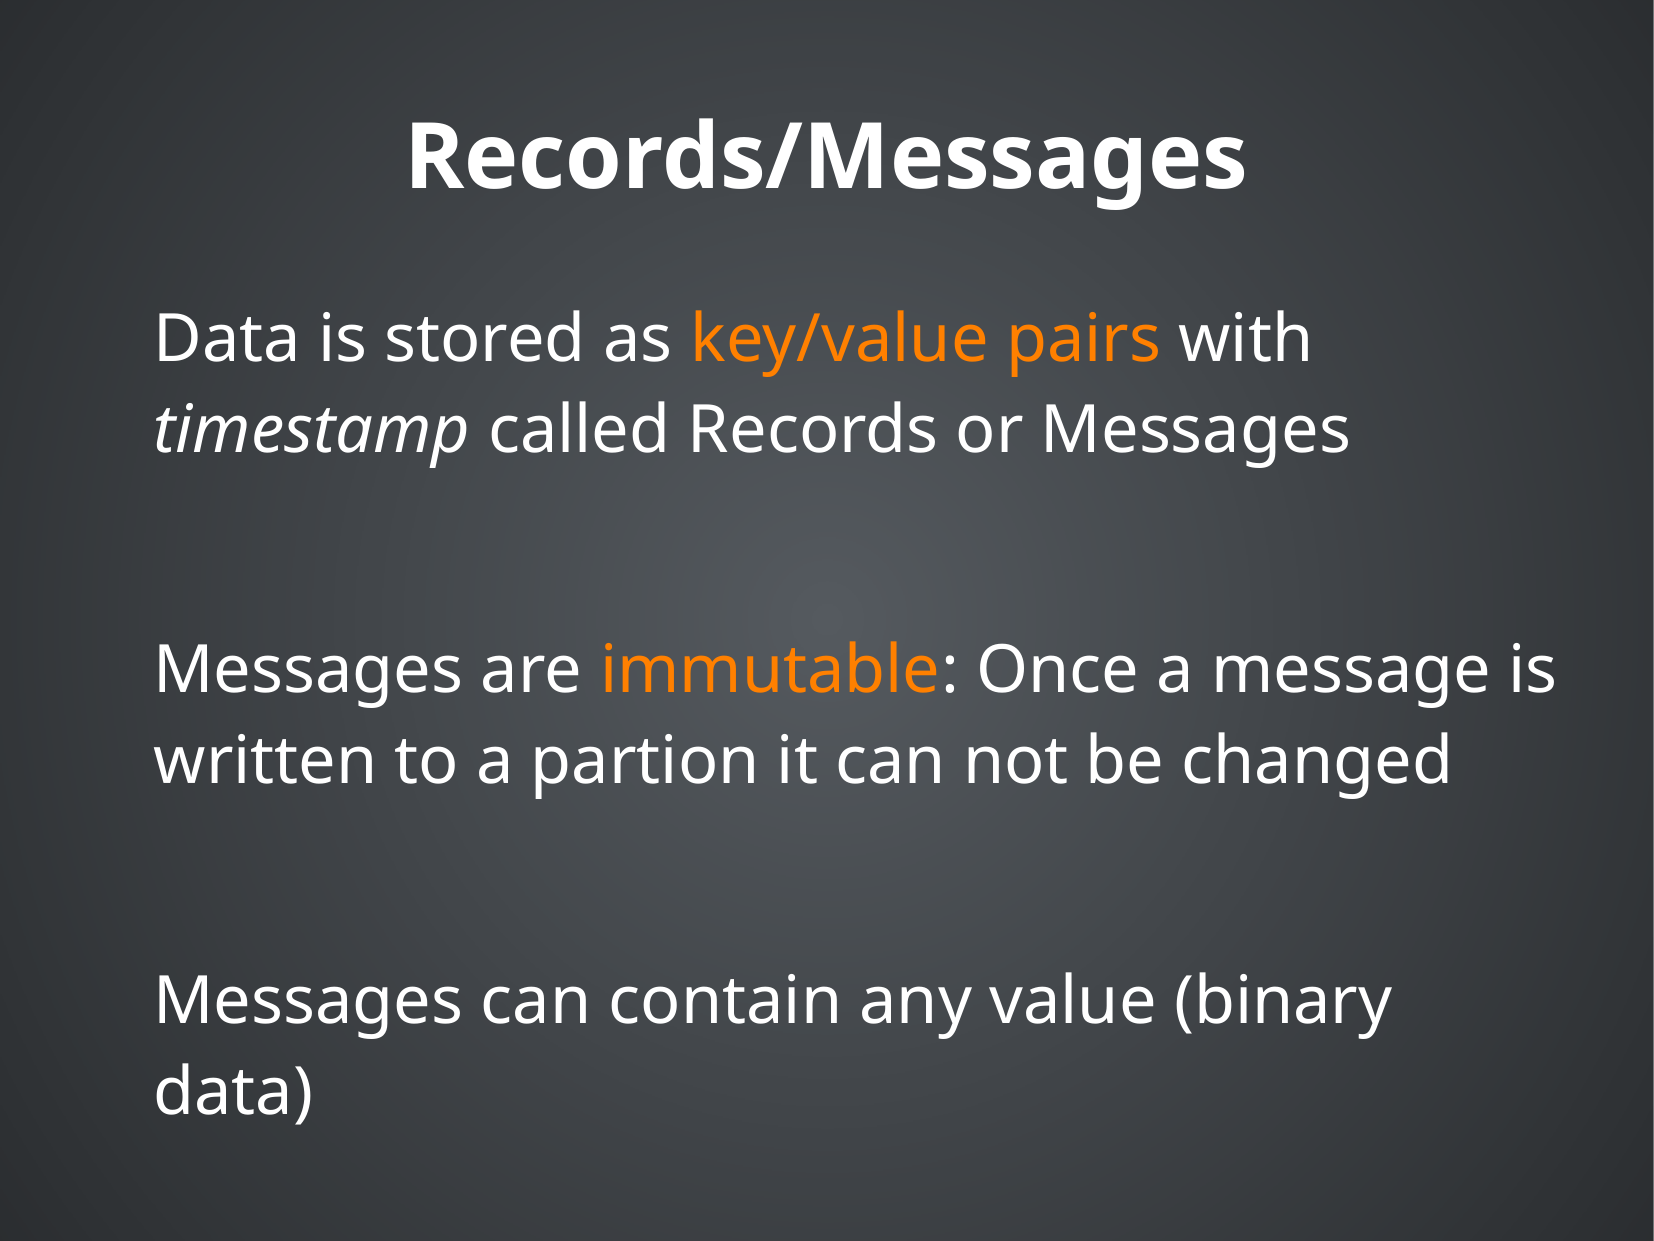

# Records/Messages
Data is stored as key/value pairs with timestamp called Records or Messages
Messages are immutable: Once a message is written to a partion it can not be changed
Messages can contain any value (binary data)